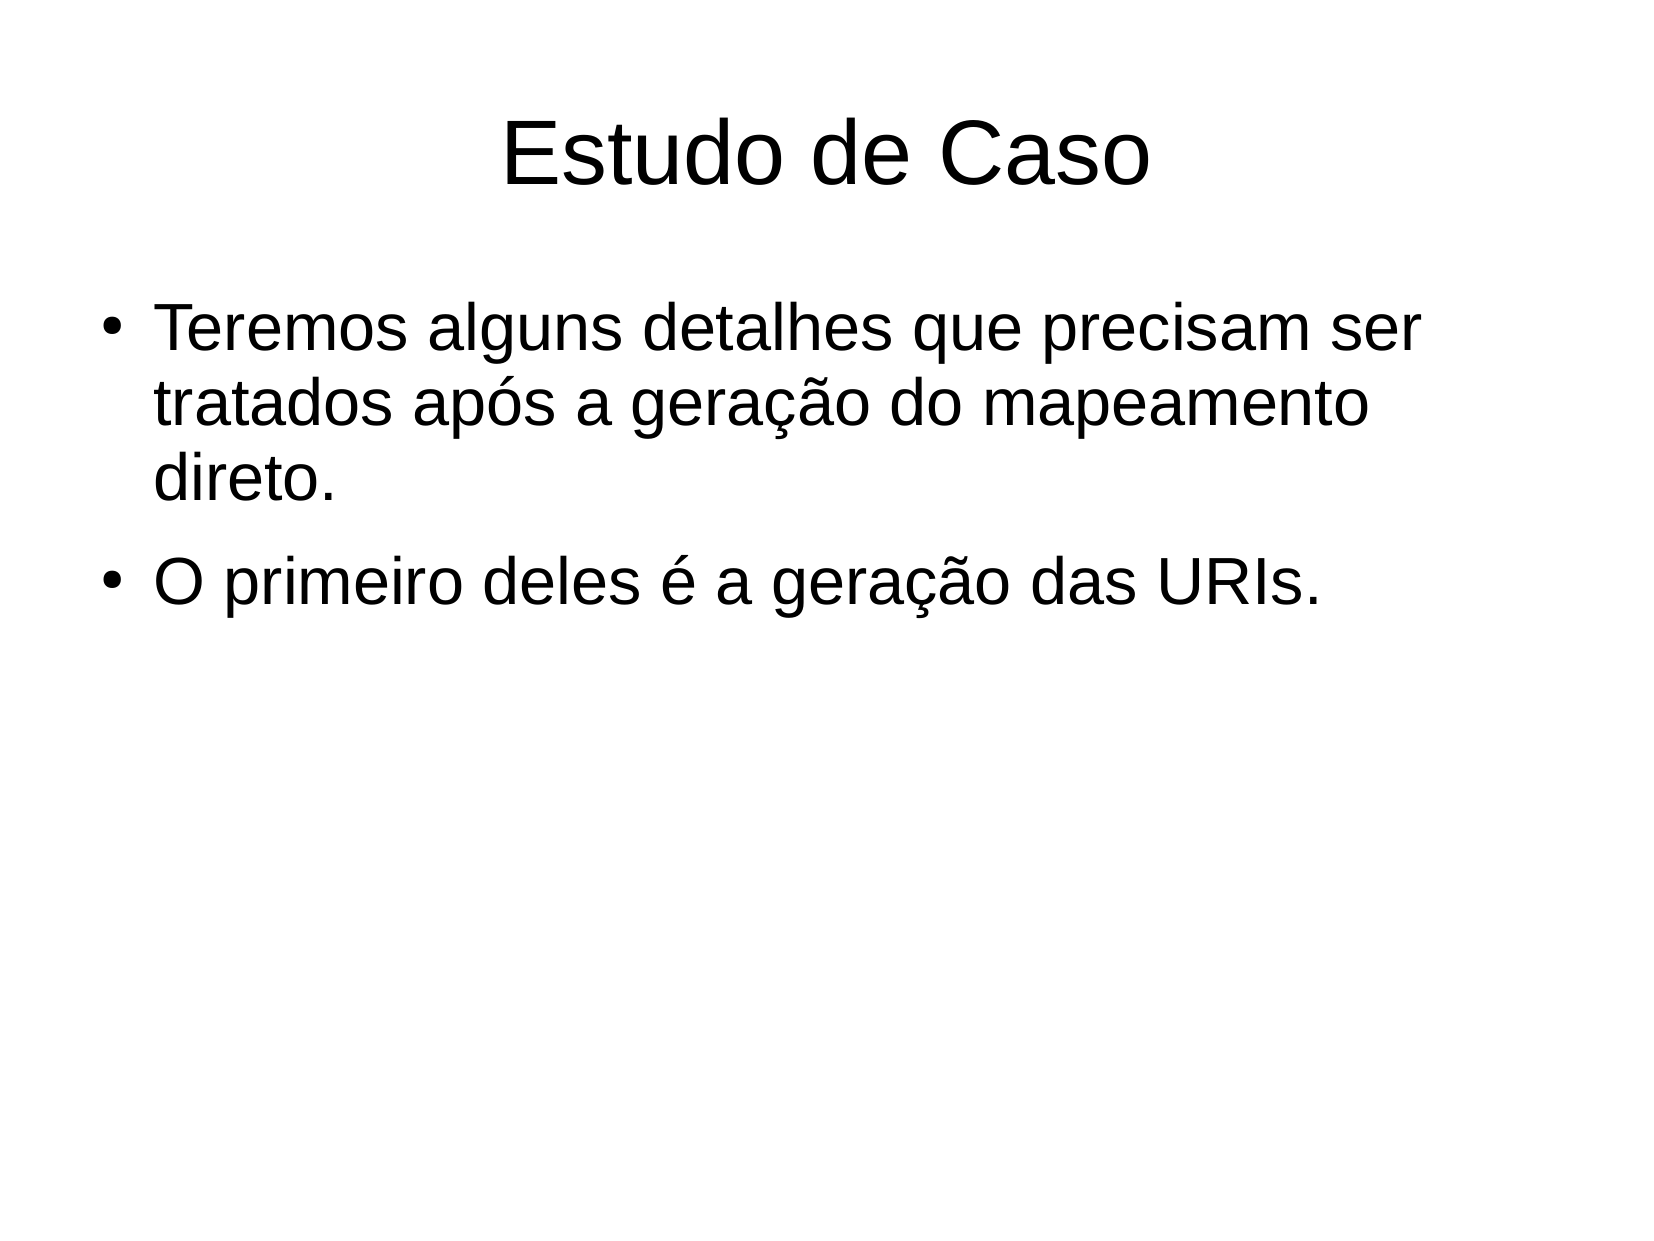

# Estudo de Caso
Teremos alguns detalhes que precisam ser tratados após a geração do mapeamento direto.
O primeiro deles é a geração das URIs.